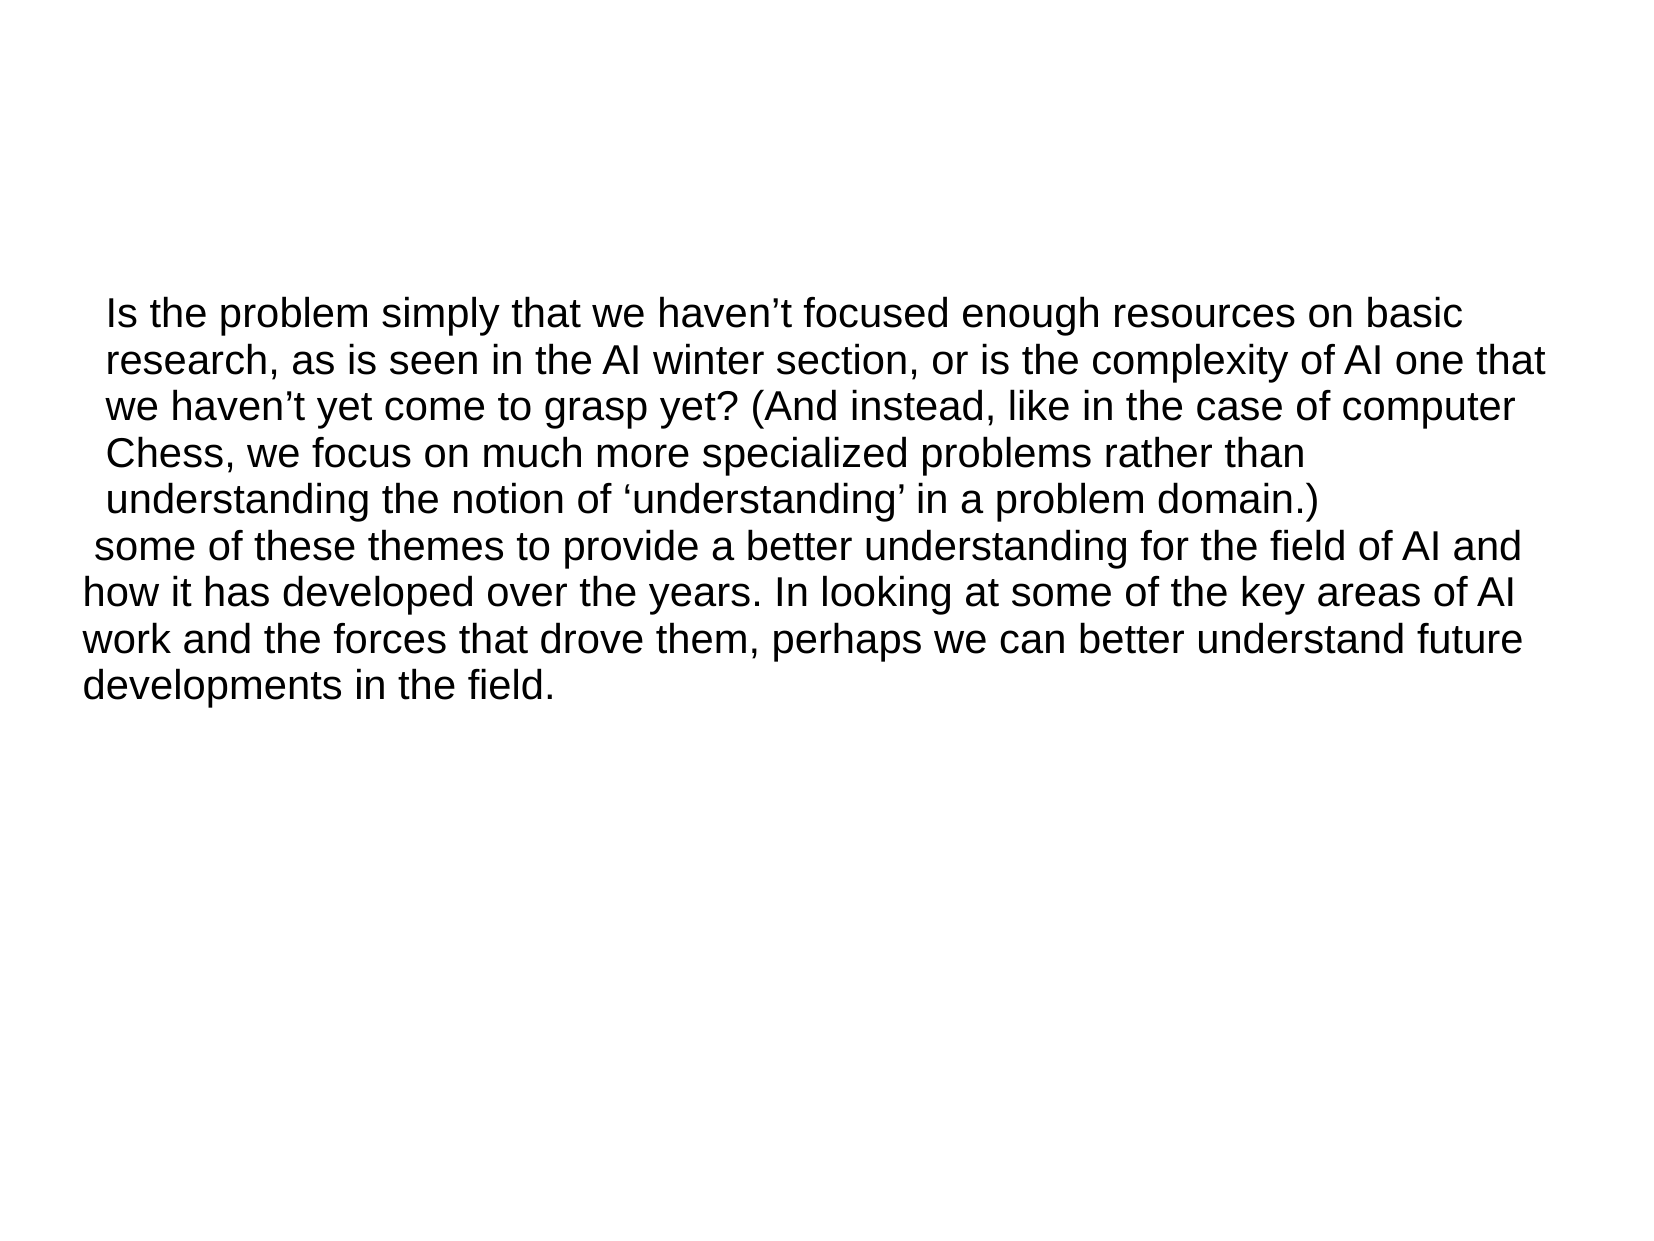

# Is the problem simply that we haven’t focused enough resources on basic research, as is seen in the AI winter section, or is the complexity of AI one that we haven’t yet come to grasp yet? (And instead, like in the case of computer Chess, we focus on much more specialized problems rather than understanding the notion of ‘understanding’ in a problem domain.)
 some of these themes to provide a better understanding for the field of AI and how it has developed over the years. In looking at some of the key areas of AI work and the forces that drove them, perhaps we can better understand future developments in the field.